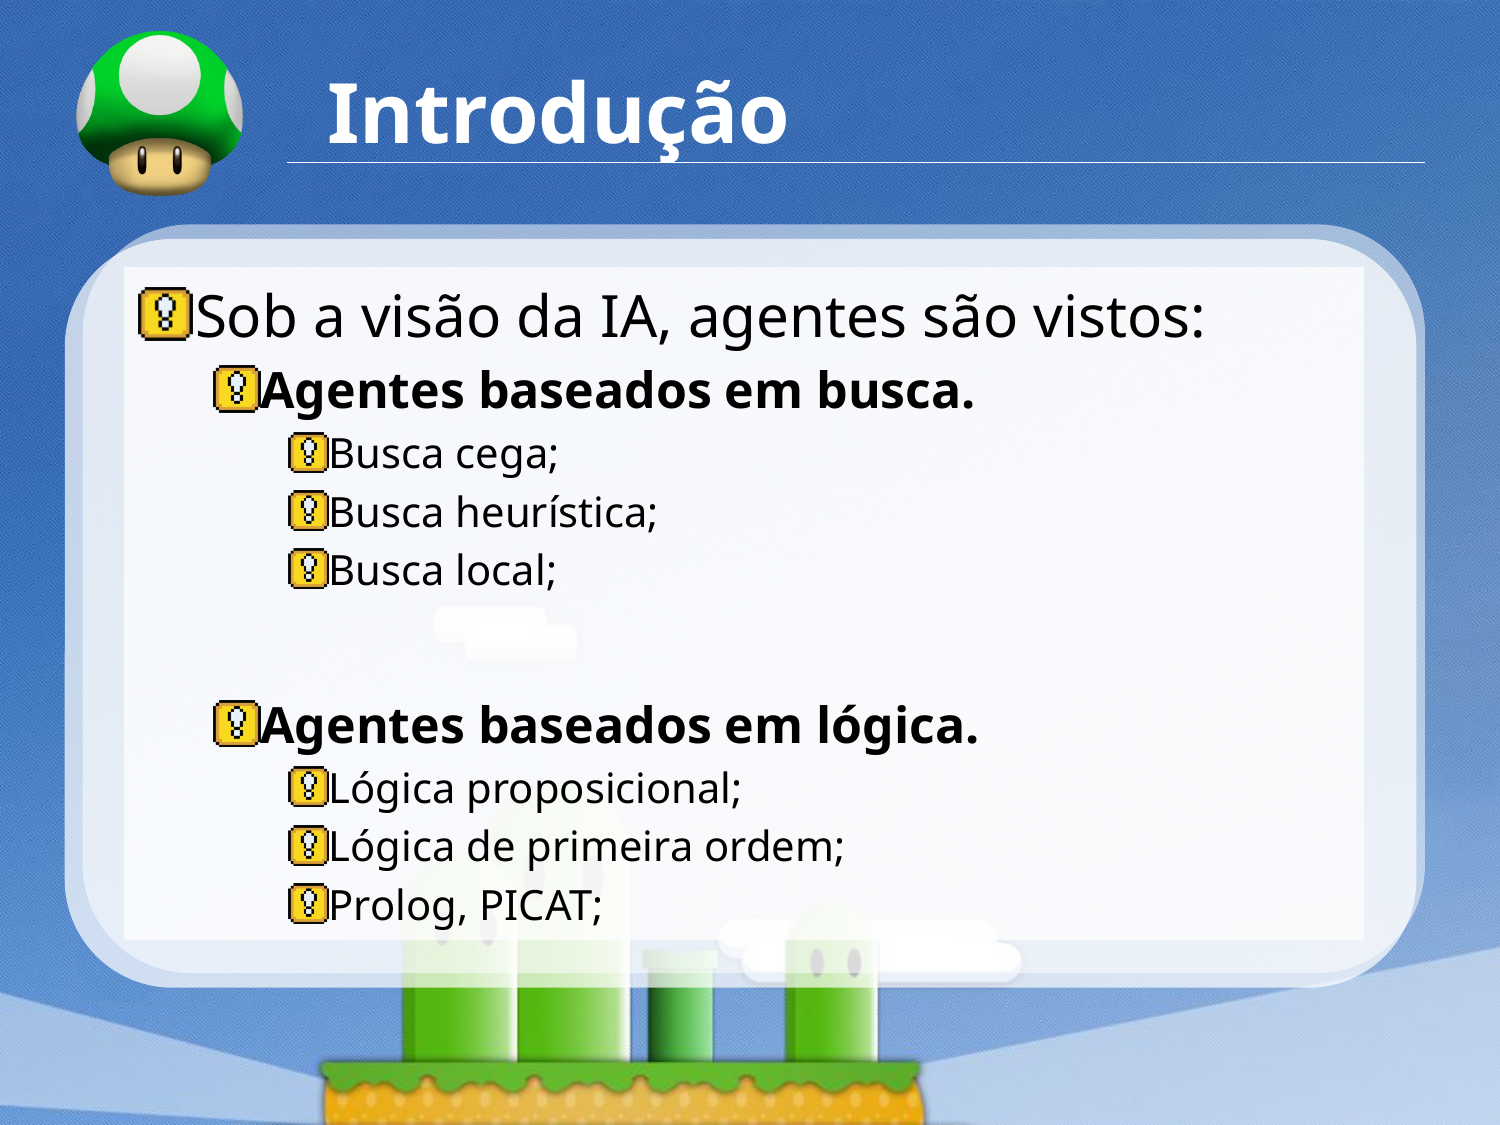

# Introdução
Sob a visão da IA, agentes são vistos:
Agentes baseados em busca.
Busca cega;
Busca heurística;
Busca local;
Agentes baseados em lógica.
Lógica proposicional;
Lógica de primeira ordem;
Prolog, PICAT;